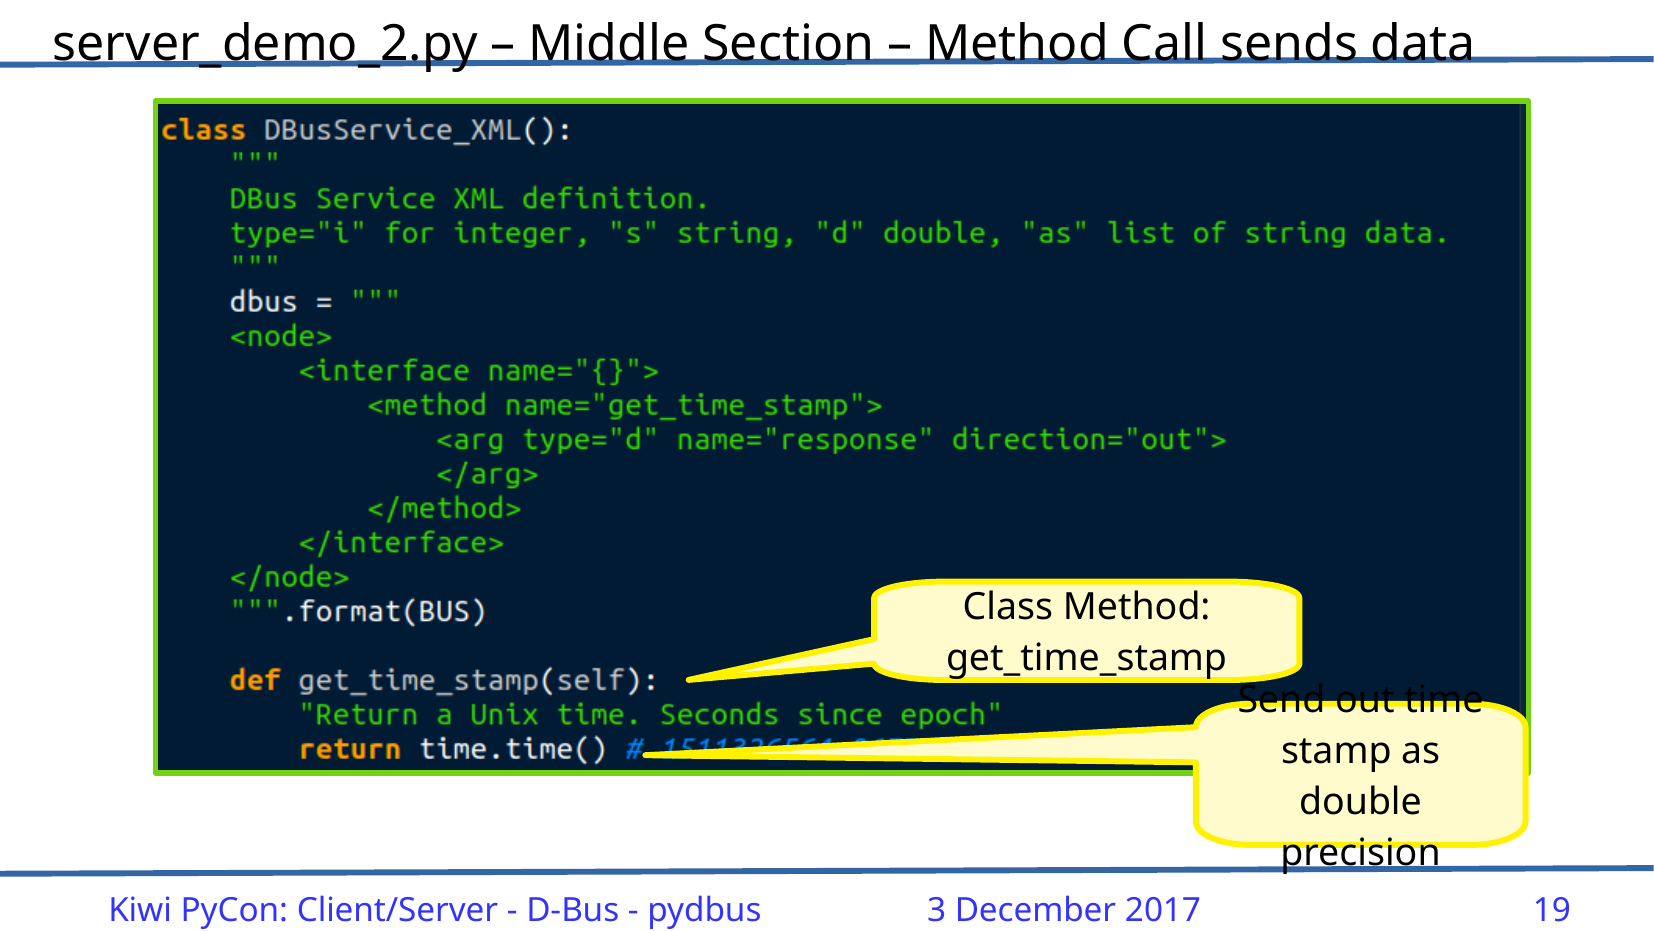

server_demo_2.py – Middle Section – Method Call sends data
Class Method:
get_time_stamp
Send out time stamp as double precision
Kiwi PyCon: Client/Server - D-Bus - pydbus
3 December 2017
19